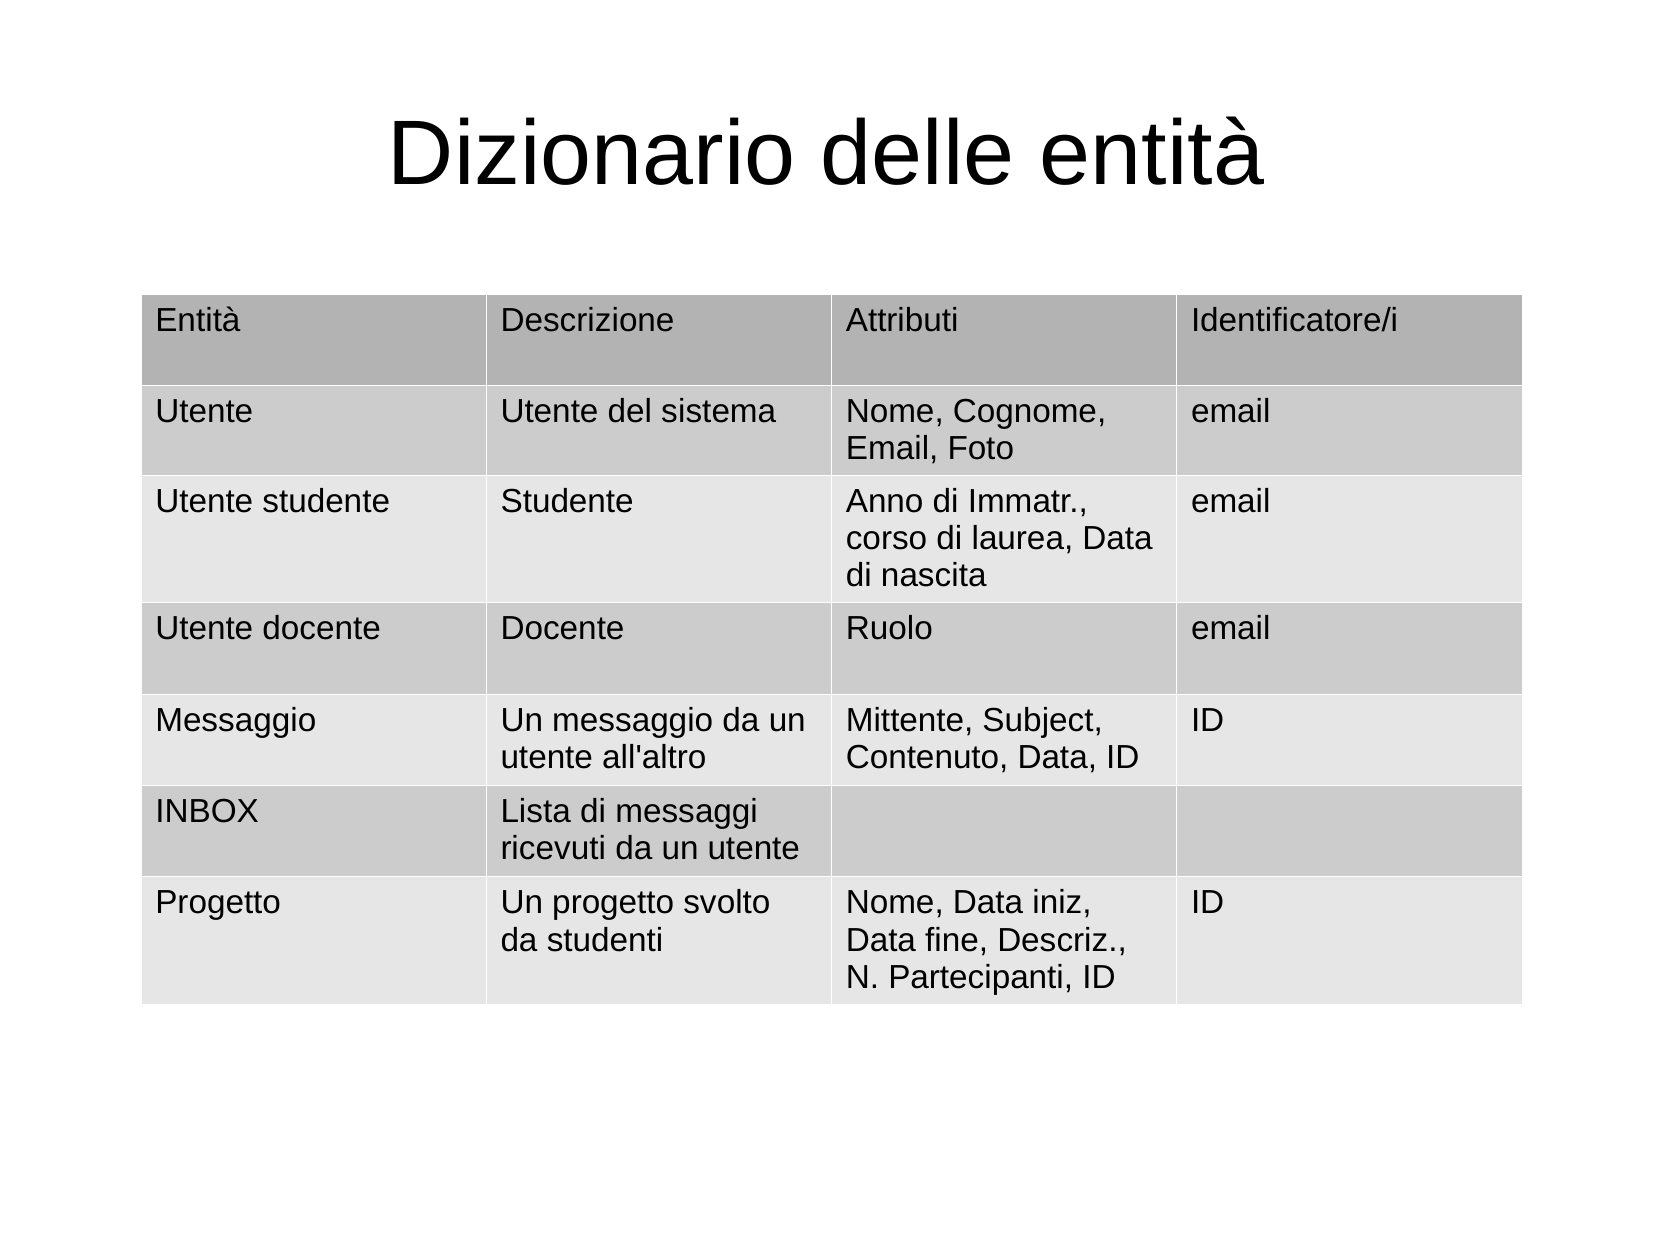

# Dizionario delle entità
| Entità | Descrizione | Attributi | Identificatore/i |
| --- | --- | --- | --- |
| Utente | Utente del sistema | Nome, Cognome, Email, Foto | email |
| Utente studente | Studente | Anno di Immatr., corso di laurea, Data di nascita | email |
| Utente docente | Docente | Ruolo | email |
| Messaggio | Un messaggio da un utente all'altro | Mittente, Subject, Contenuto, Data, ID | ID |
| INBOX | Lista di messaggi ricevuti da un utente | | |
| Progetto | Un progetto svolto da studenti | Nome, Data iniz, Data fine, Descriz., N. Partecipanti, ID | ID |